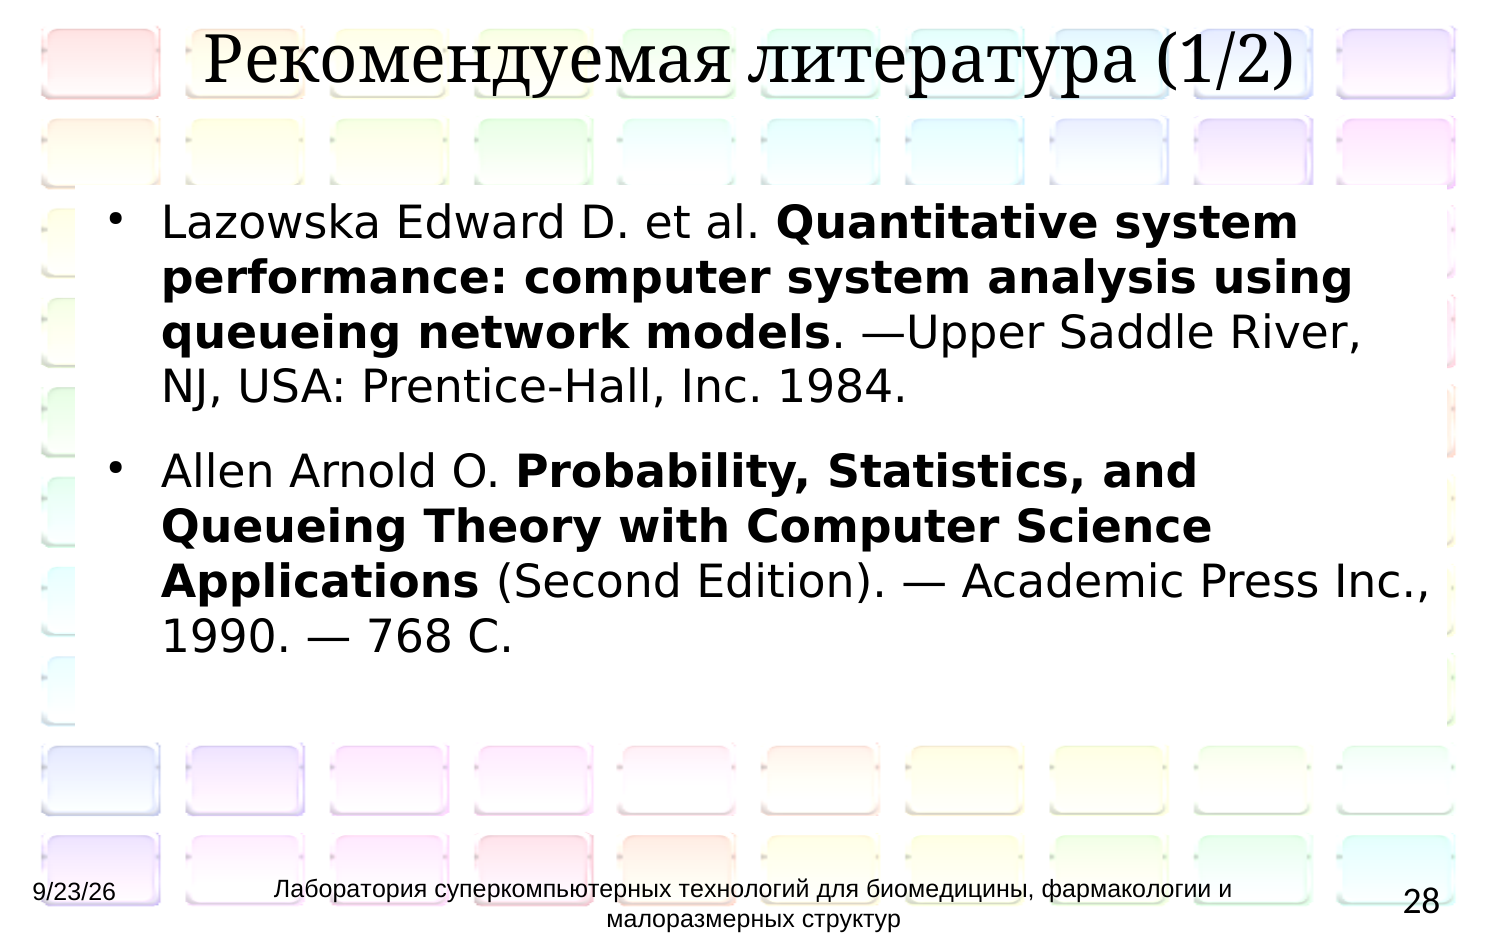

# Рекомендуемая литература (1/2)
Lazowska Edward D. et al. Quantitative system performance: computer system analysis using queueing network models. —Upper Saddle River, NJ, USA: Prentice-Hall, Inc. 1984.
Allen Arnold O. Probability, Statistics, and Queueing Theory with Computer Science Applications (Second Edition). — Academic Press Inc., 1990. — 768 С.
Лаборатория суперкомпьютерных технологий для биомедицины, фармакологии и малоразмерных структур